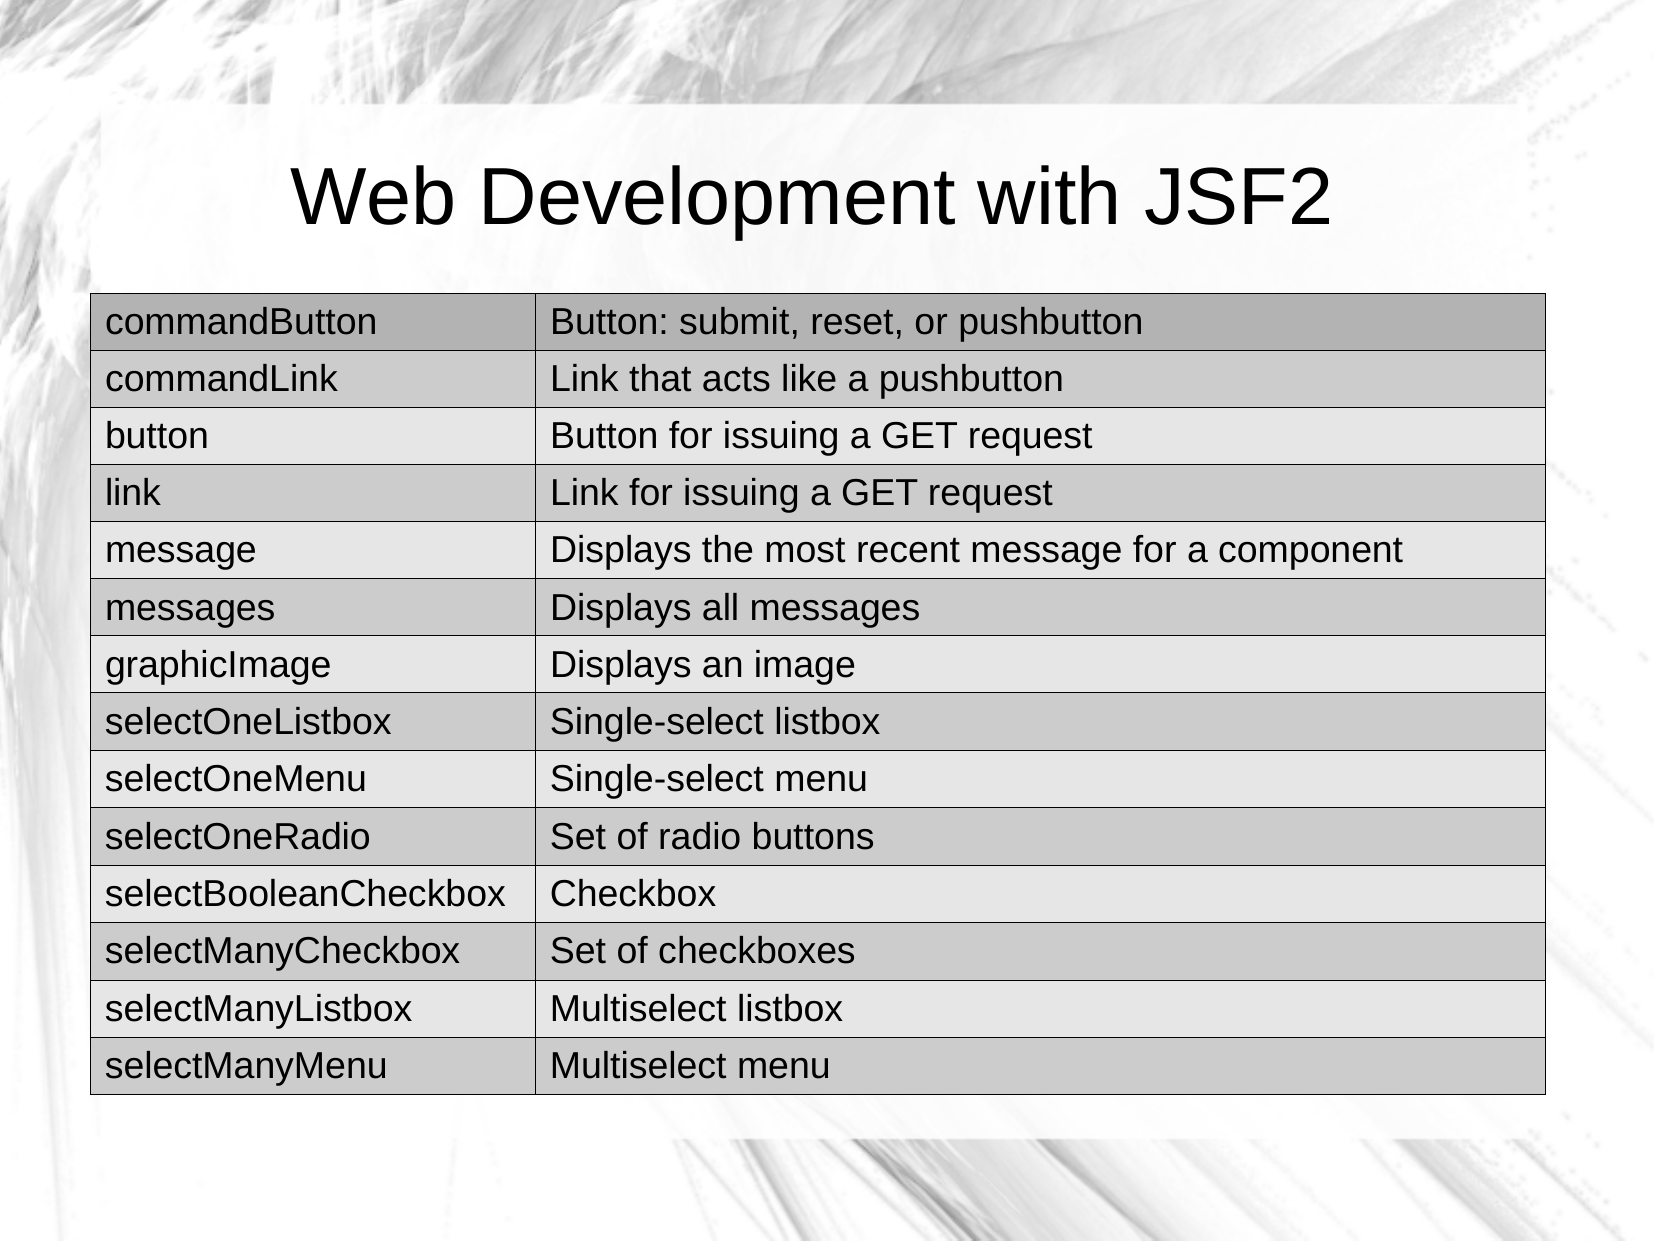

# Web Development with JSF2
| commandButton | Button: submit, reset, or pushbutton |
| --- | --- |
| commandLink | Link that acts like a pushbutton |
| button | Button for issuing a GET request |
| link | Link for issuing a GET request |
| message | Displays the most recent message for a component |
| messages | Displays all messages |
| graphicImage | Displays an image |
| selectOneListbox | Single-select listbox |
| selectOneMenu | Single-select menu |
| selectOneRadio | Set of radio buttons |
| selectBooleanCheckbox | Checkbox |
| selectManyCheckbox | Set of checkboxes |
| selectManyListbox | Multiselect listbox |
| selectManyMenu | Multiselect menu |